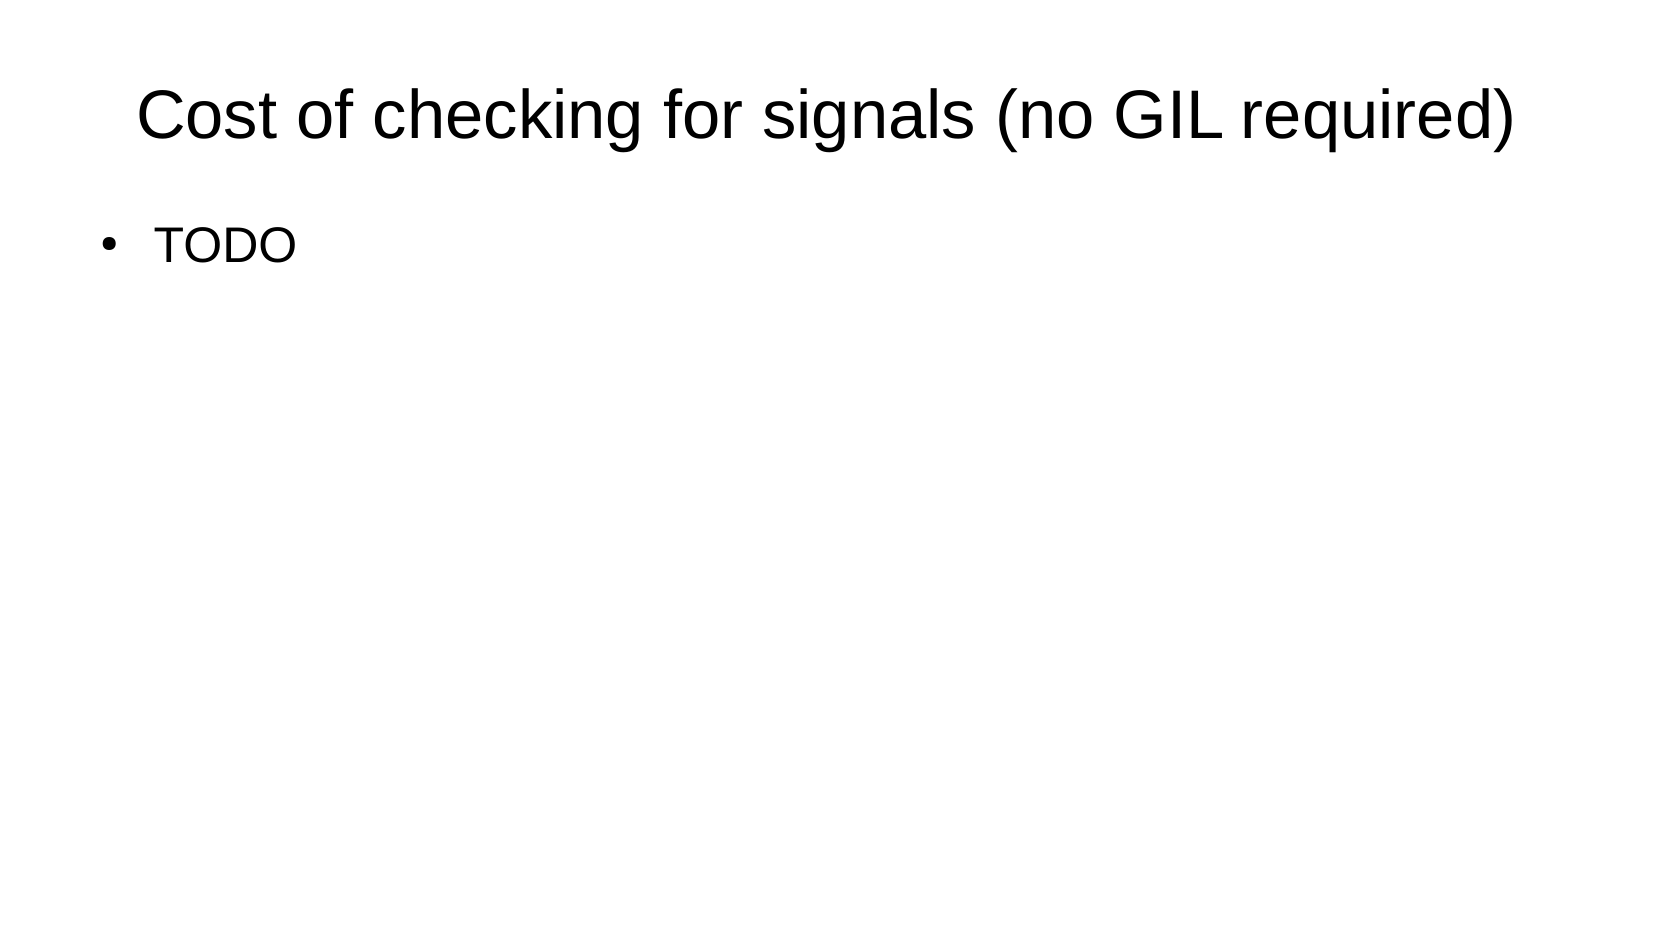

# Cost of checking for signals (no GIL required)
TODO